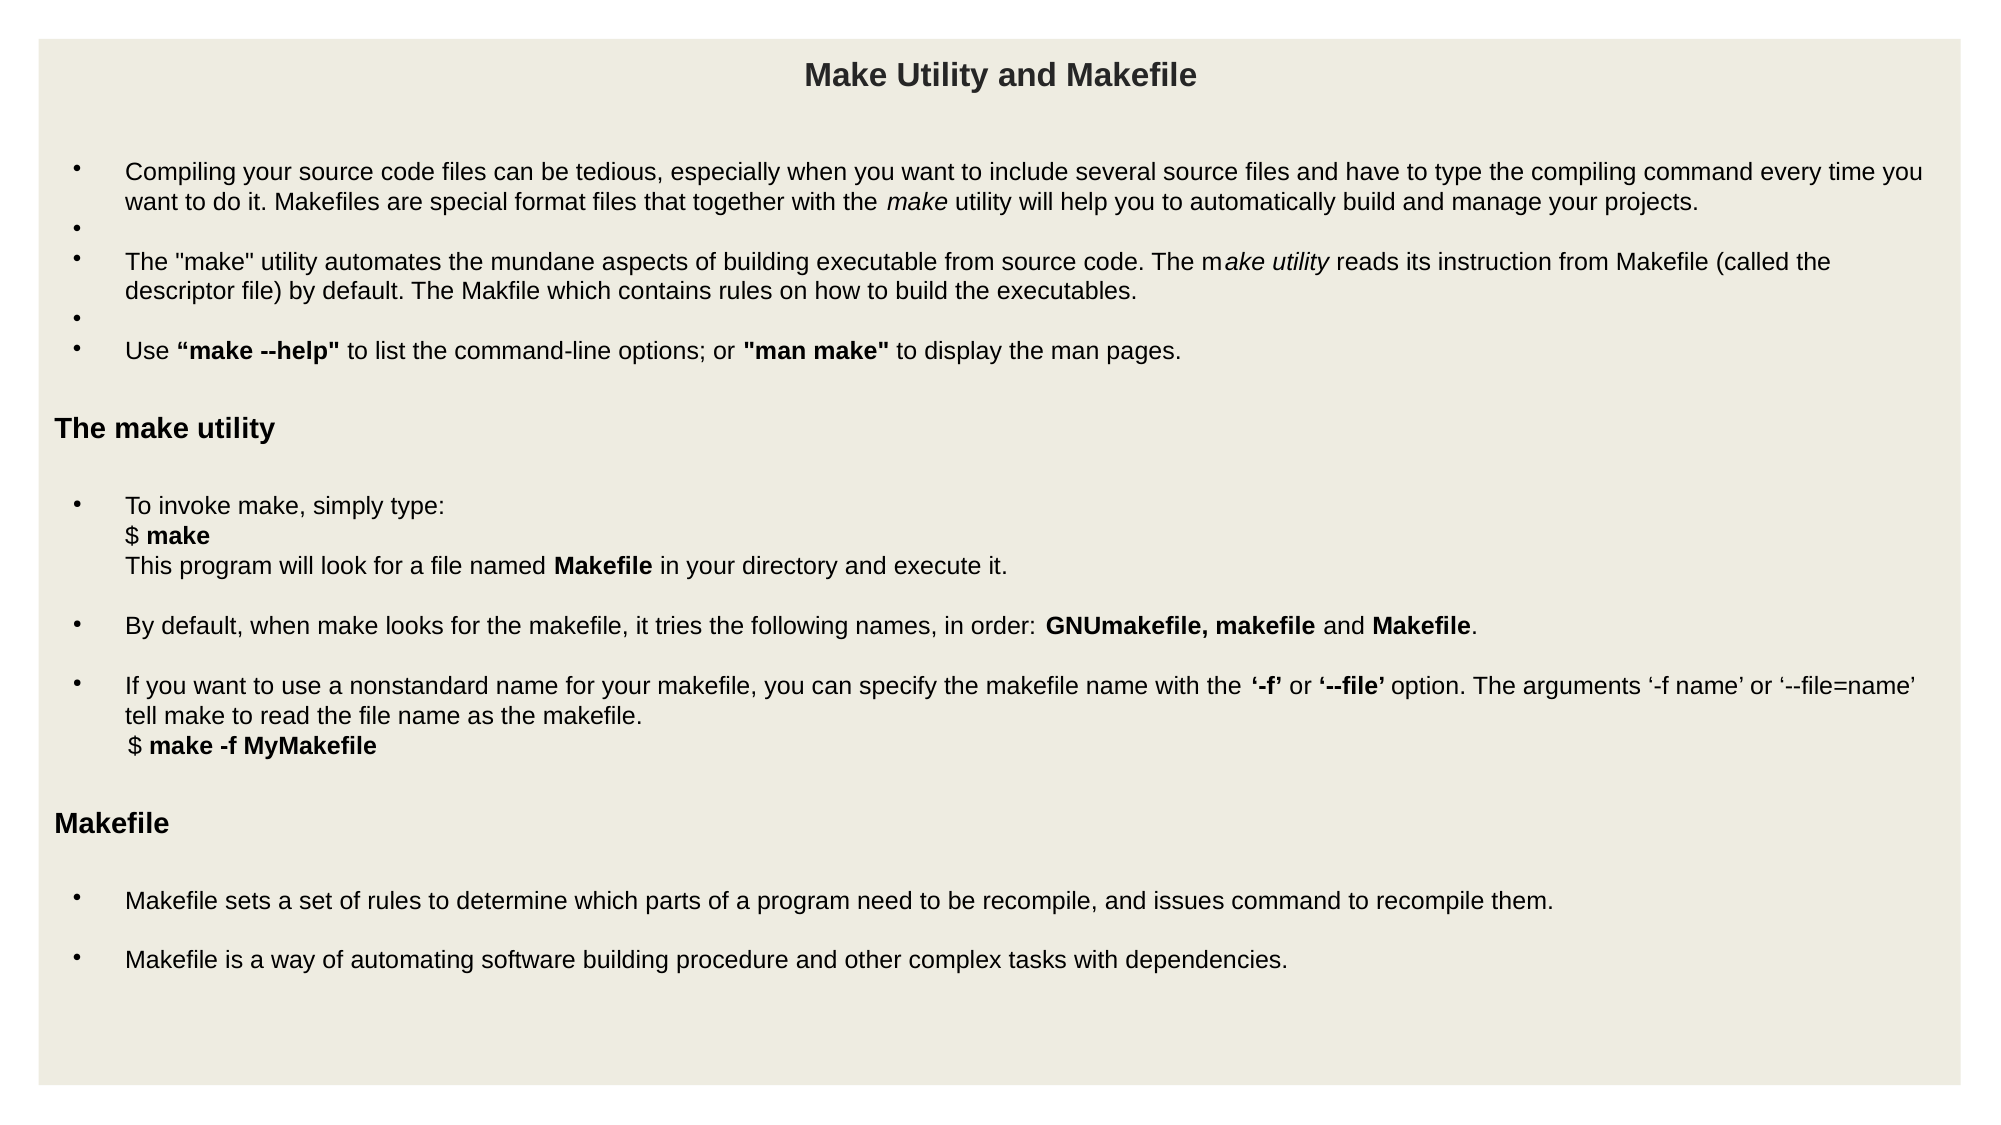

Make Utility and Makefile
Compiling your source code files can be tedious, especially when you want to include several source files and have to type the compiling command every time you want to do it. Makefiles are special format files that together with the make utility will help you to automatically build and manage your projects.
The "make" utility automates the mundane aspects of building executable from source code. The make utility reads its instruction from Makefile (called the descriptor file) by default. The Makfile which contains rules on how to build the executables.
Use “make --help" to list the command-line options; or "man make" to display the man pages.
The make utility
To invoke make, simply type:
$ make
This program will look for a file named Makefile in your directory and execute it.
By default, when make looks for the makefile, it tries the following names, in order: GNUmakefile, makefile and Makefile.
If you want to use a nonstandard name for your makefile, you can specify the makefile name with the ‘-f’ or ‘--file’ option. The arguments ‘-f name’ or ‘--file=name’ tell make to read the file name as the makefile.
	$ make -f MyMakefile
Makefile
Makefile sets a set of rules to determine which parts of a program need to be recompile, and issues command to recompile them.
Makefile is a way of automating software building procedure and other complex tasks with dependencies.